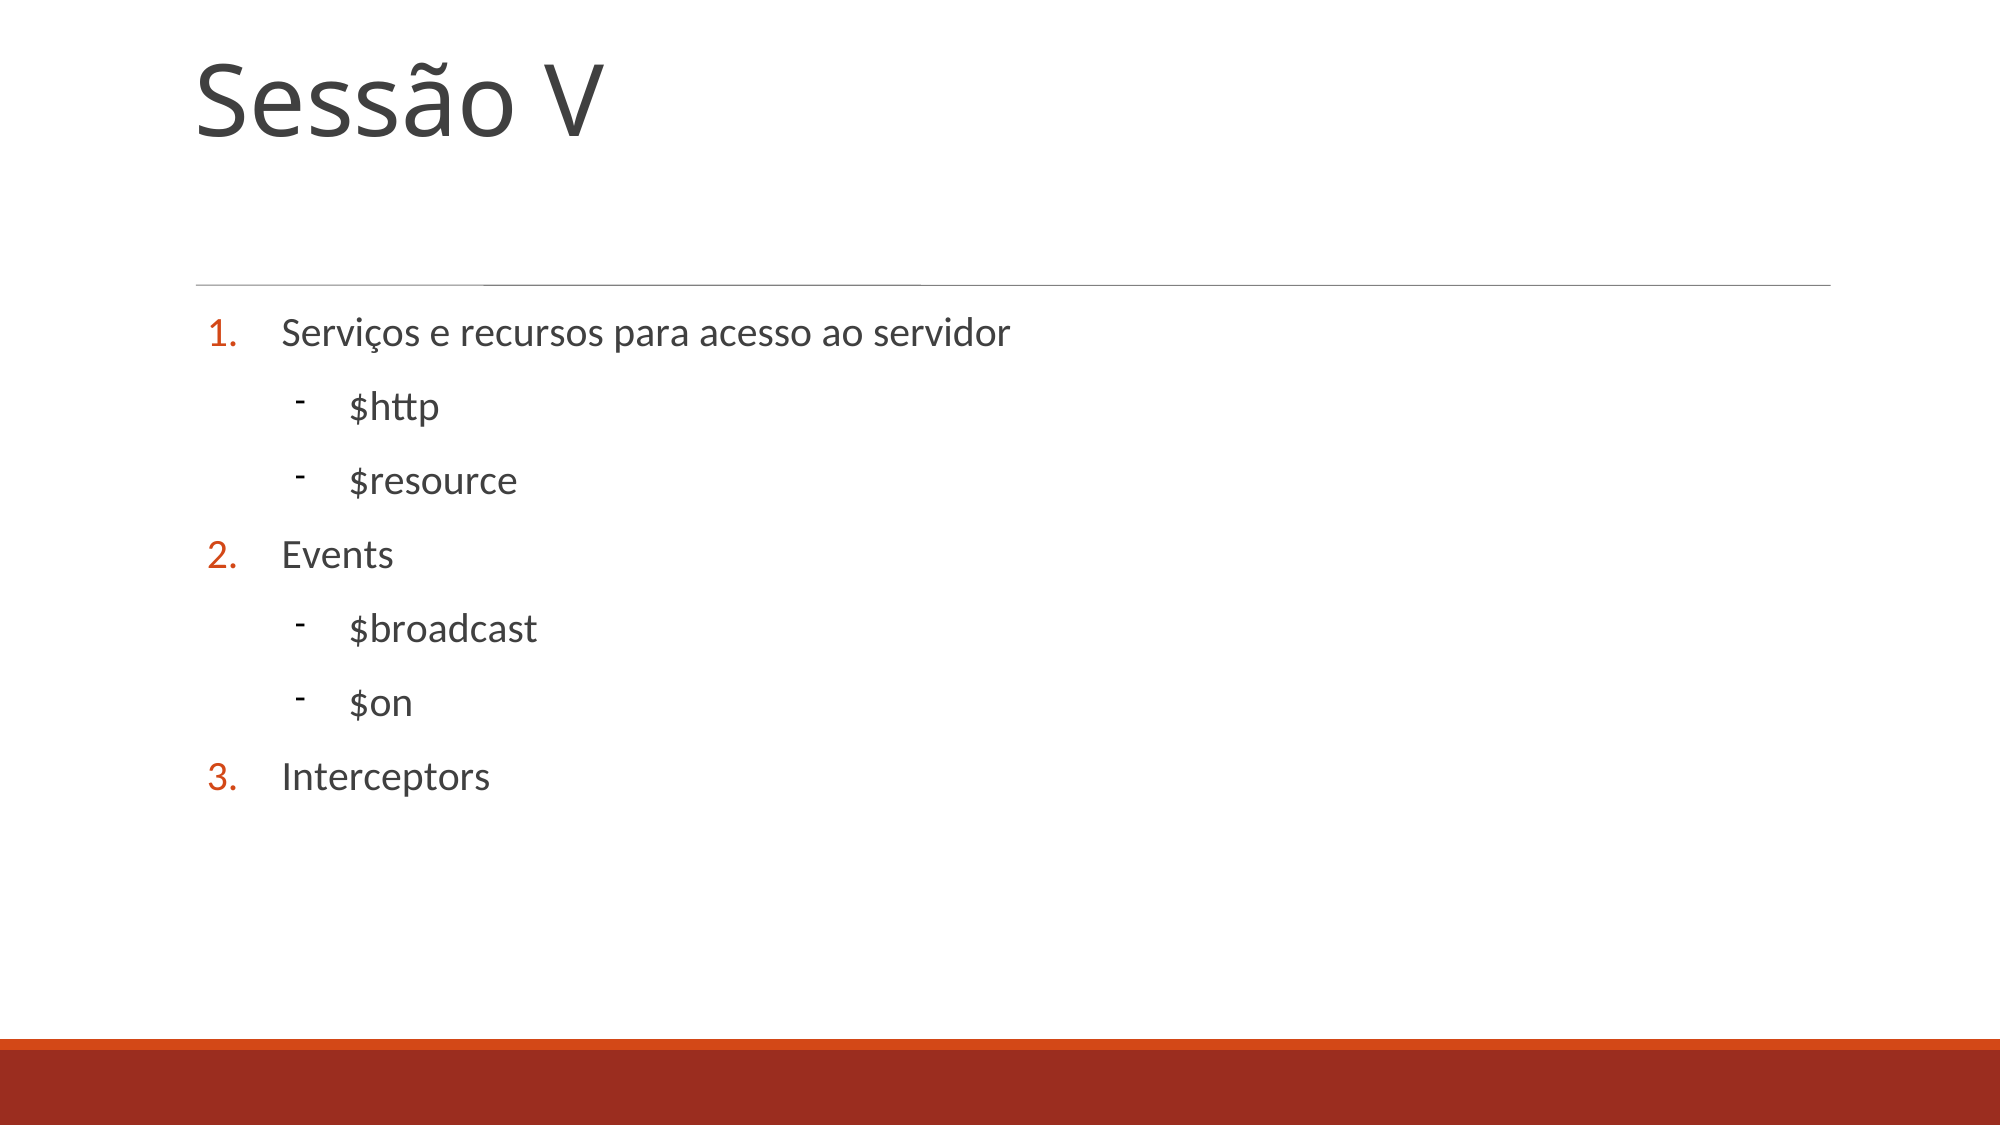

# Sessão V
Serviços e recursos para acesso ao servidor
$http
$resource
Events
$broadcast
$on
Interceptors